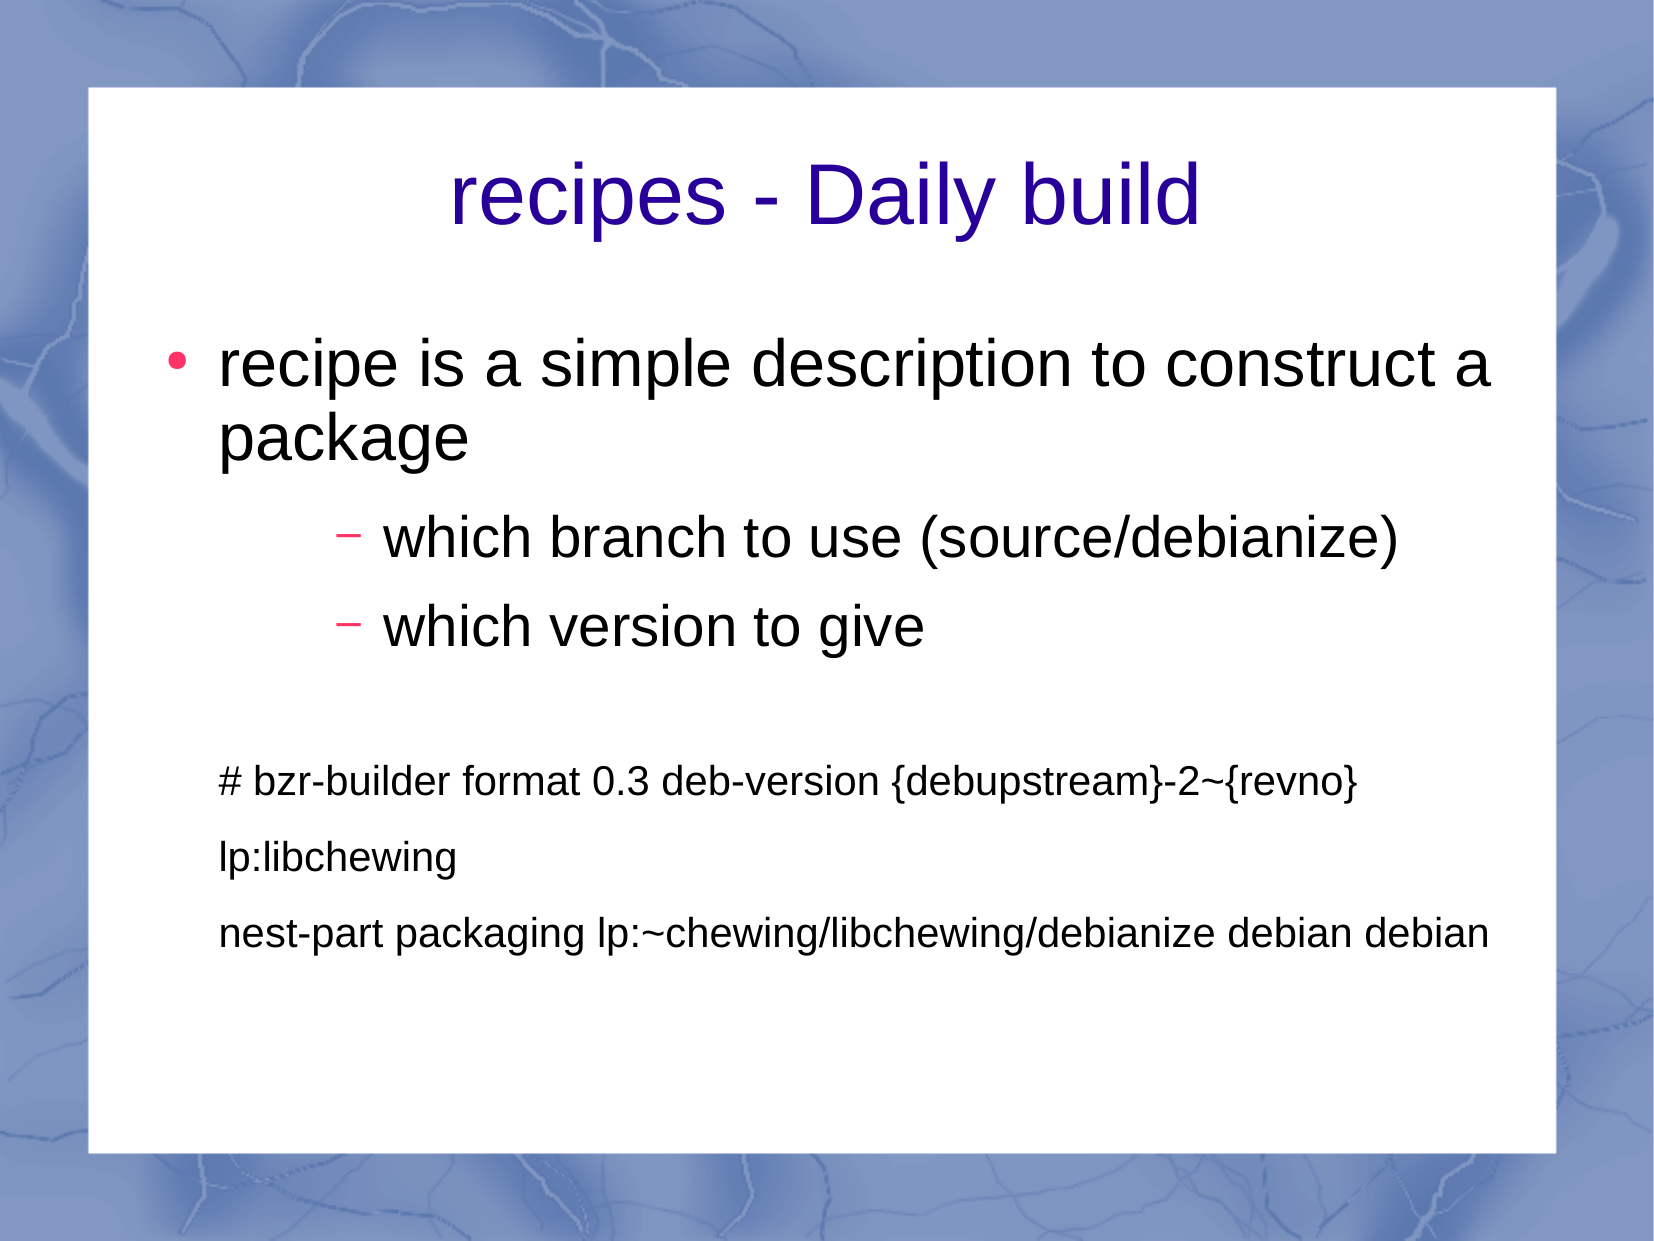

# recipes - Daily build
recipe is a simple description to construct a package
which branch to use (source/debianize)
which version to give
# bzr-builder format 0.3 deb-version {debupstream}-2~{revno}
lp:libchewing
nest-part packaging lp:~chewing/libchewing/debianize debian debian